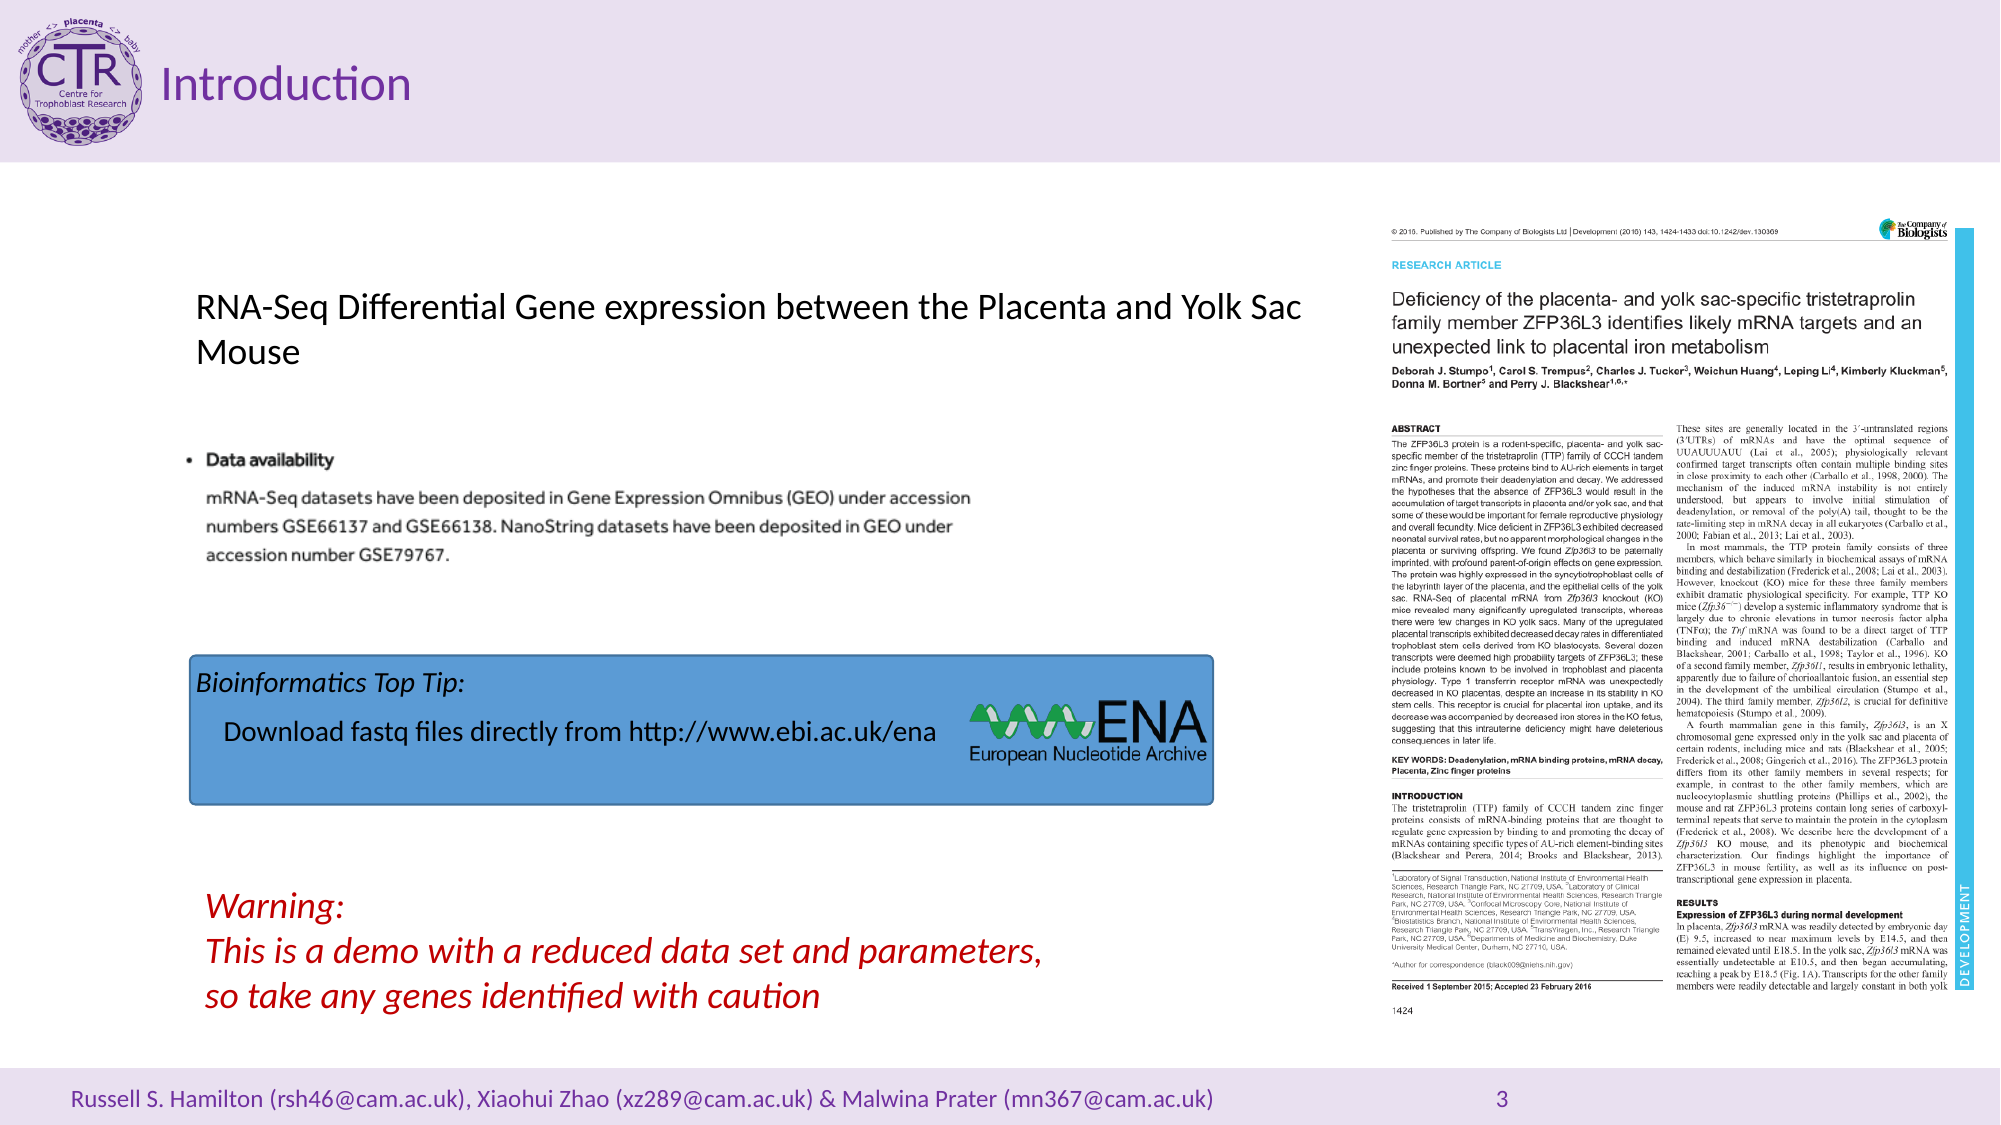

Introduction
RNA-Seq Differential Gene expression between the Placenta and Yolk Sac
Mouse
Bioinformatics Top Tip:
Download fastq files directly from http://www.ebi.ac.uk/ena
Warning:
This is a demo with a reduced data set and parameters,
so take any genes identified with caution
Russell S. Hamilton (rsh46@cam.ac.uk), Xiaohui Zhao (xz289@cam.ac.uk) & Malwina Prater (mn367@cam.ac.uk)